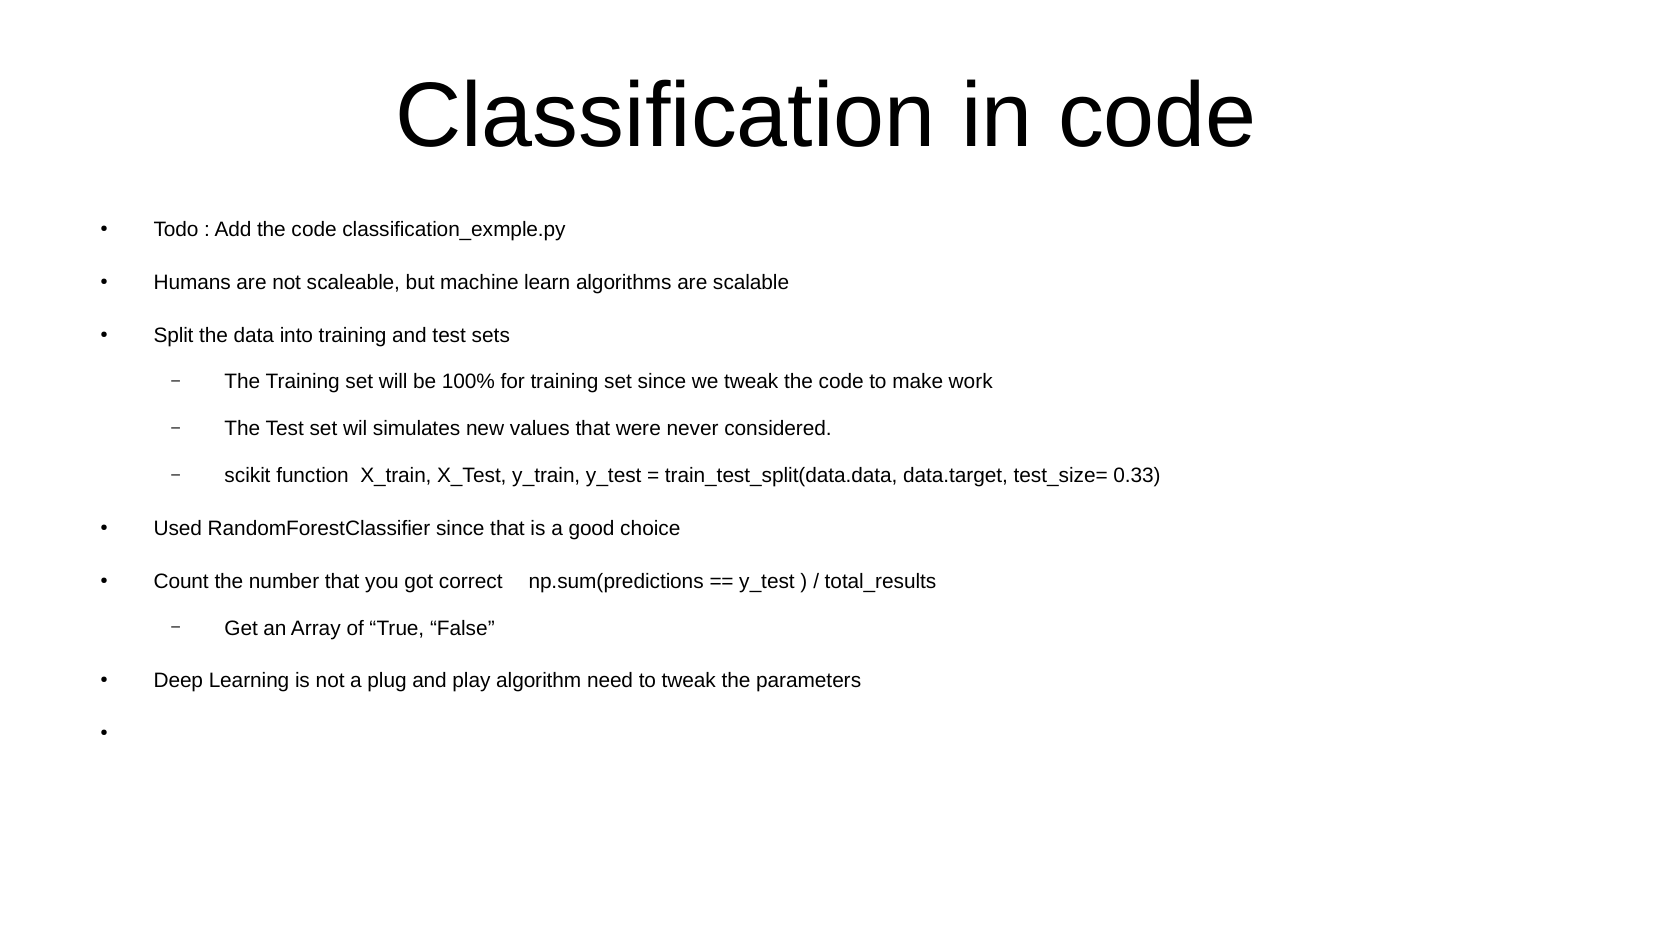

# Classification in code
Todo : Add the code classification_exmple.py
Humans are not scaleable, but machine learn algorithms are scalable
Split the data into training and test sets
The Training set will be 100% for training set since we tweak the code to make work
The Test set wil simulates new values that were never considered.
scikit function X_train, X_Test, y_train, y_test = train_test_split(data.data, data.target, test_size= 0.33)
Used RandomForestClassifier since that is a good choice
Count the number that you got correct	np.sum(predictions == y_test ) / total_results
Get an Array of “True, “False”
Deep Learning is not a plug and play algorithm need to tweak the parameters